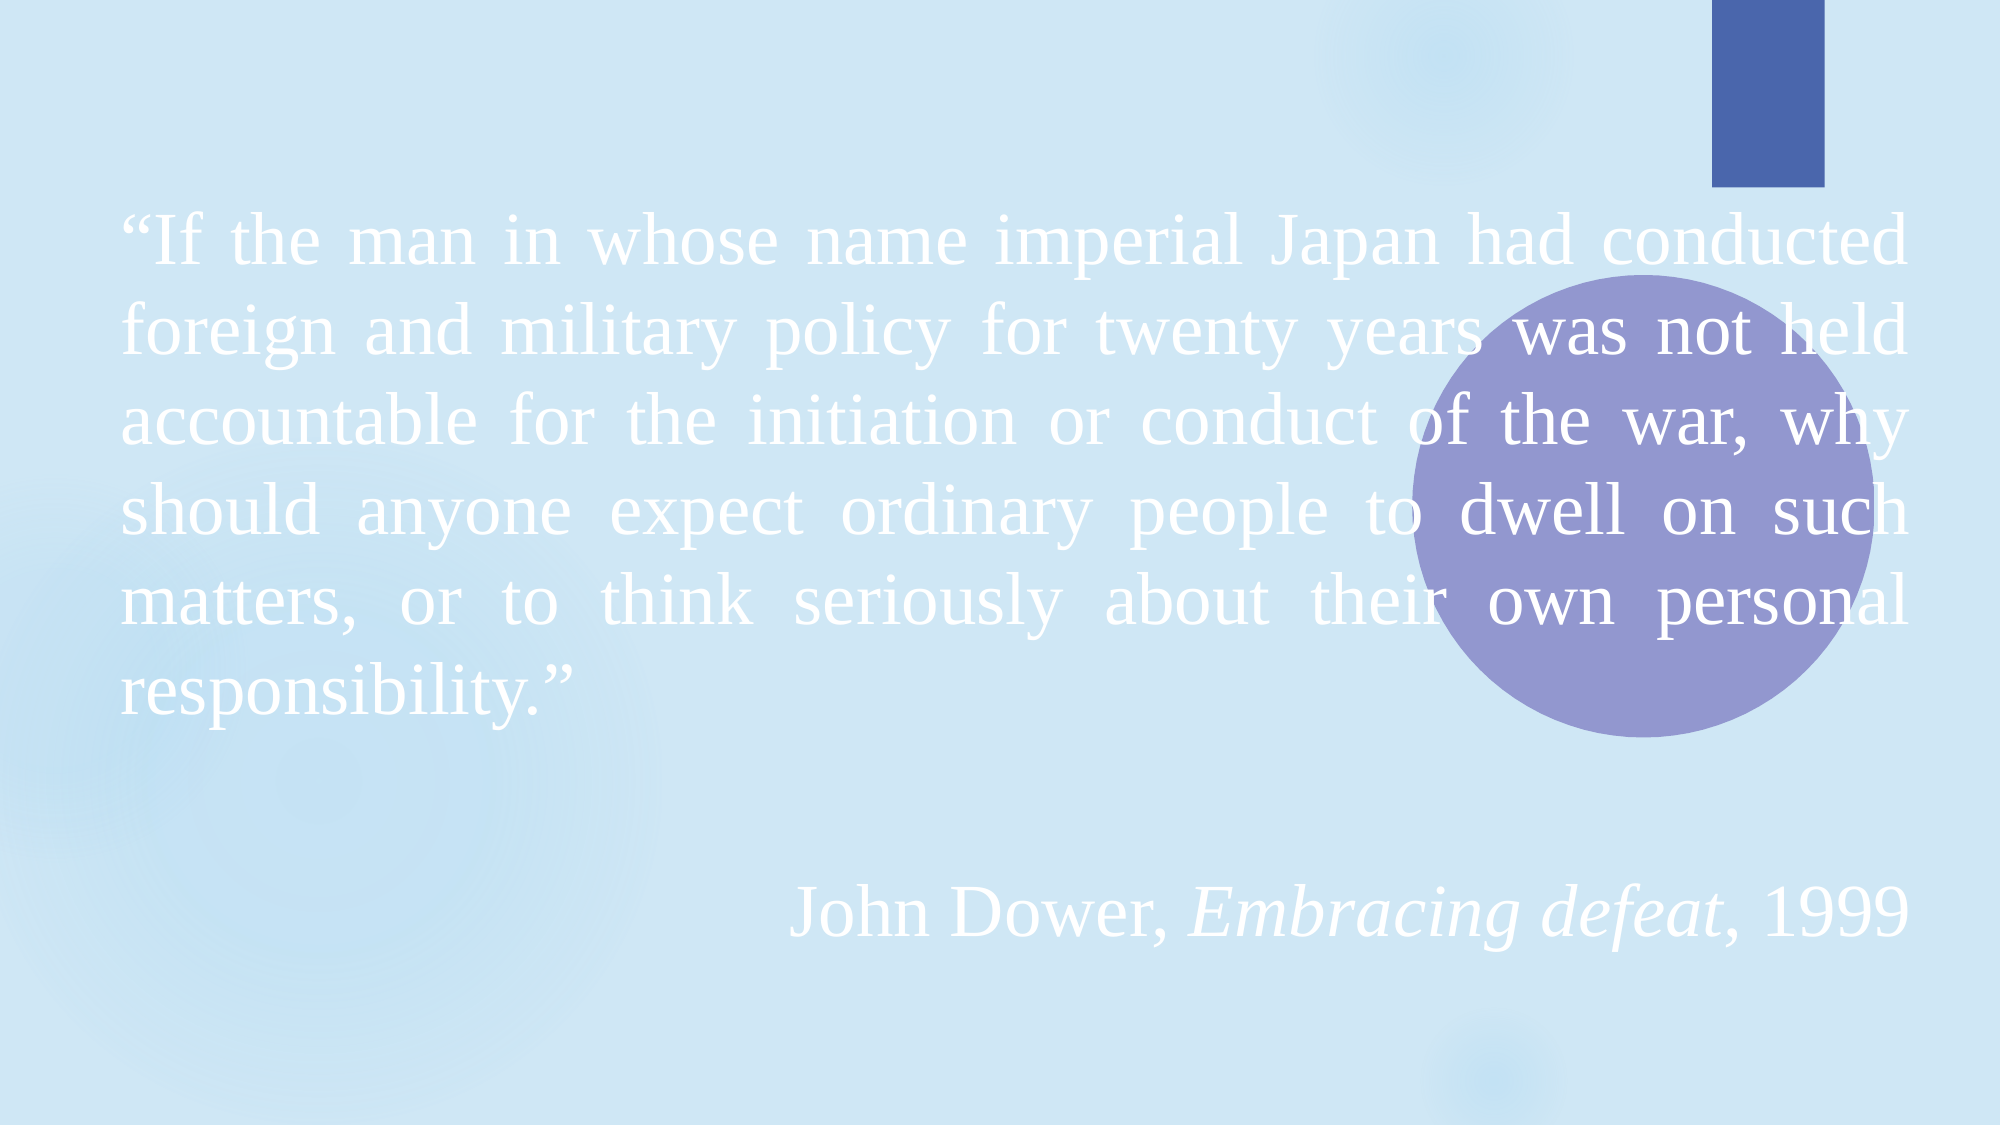

#
“If the man in whose name imperial Japan had conducted foreign and military policy for twenty years was not held accountable for the initiation or conduct of the war, why should anyone expect ordinary people to dwell on such matters, or to think seriously about their own personal responsibility.”
John Dower, Embracing defeat, 1999